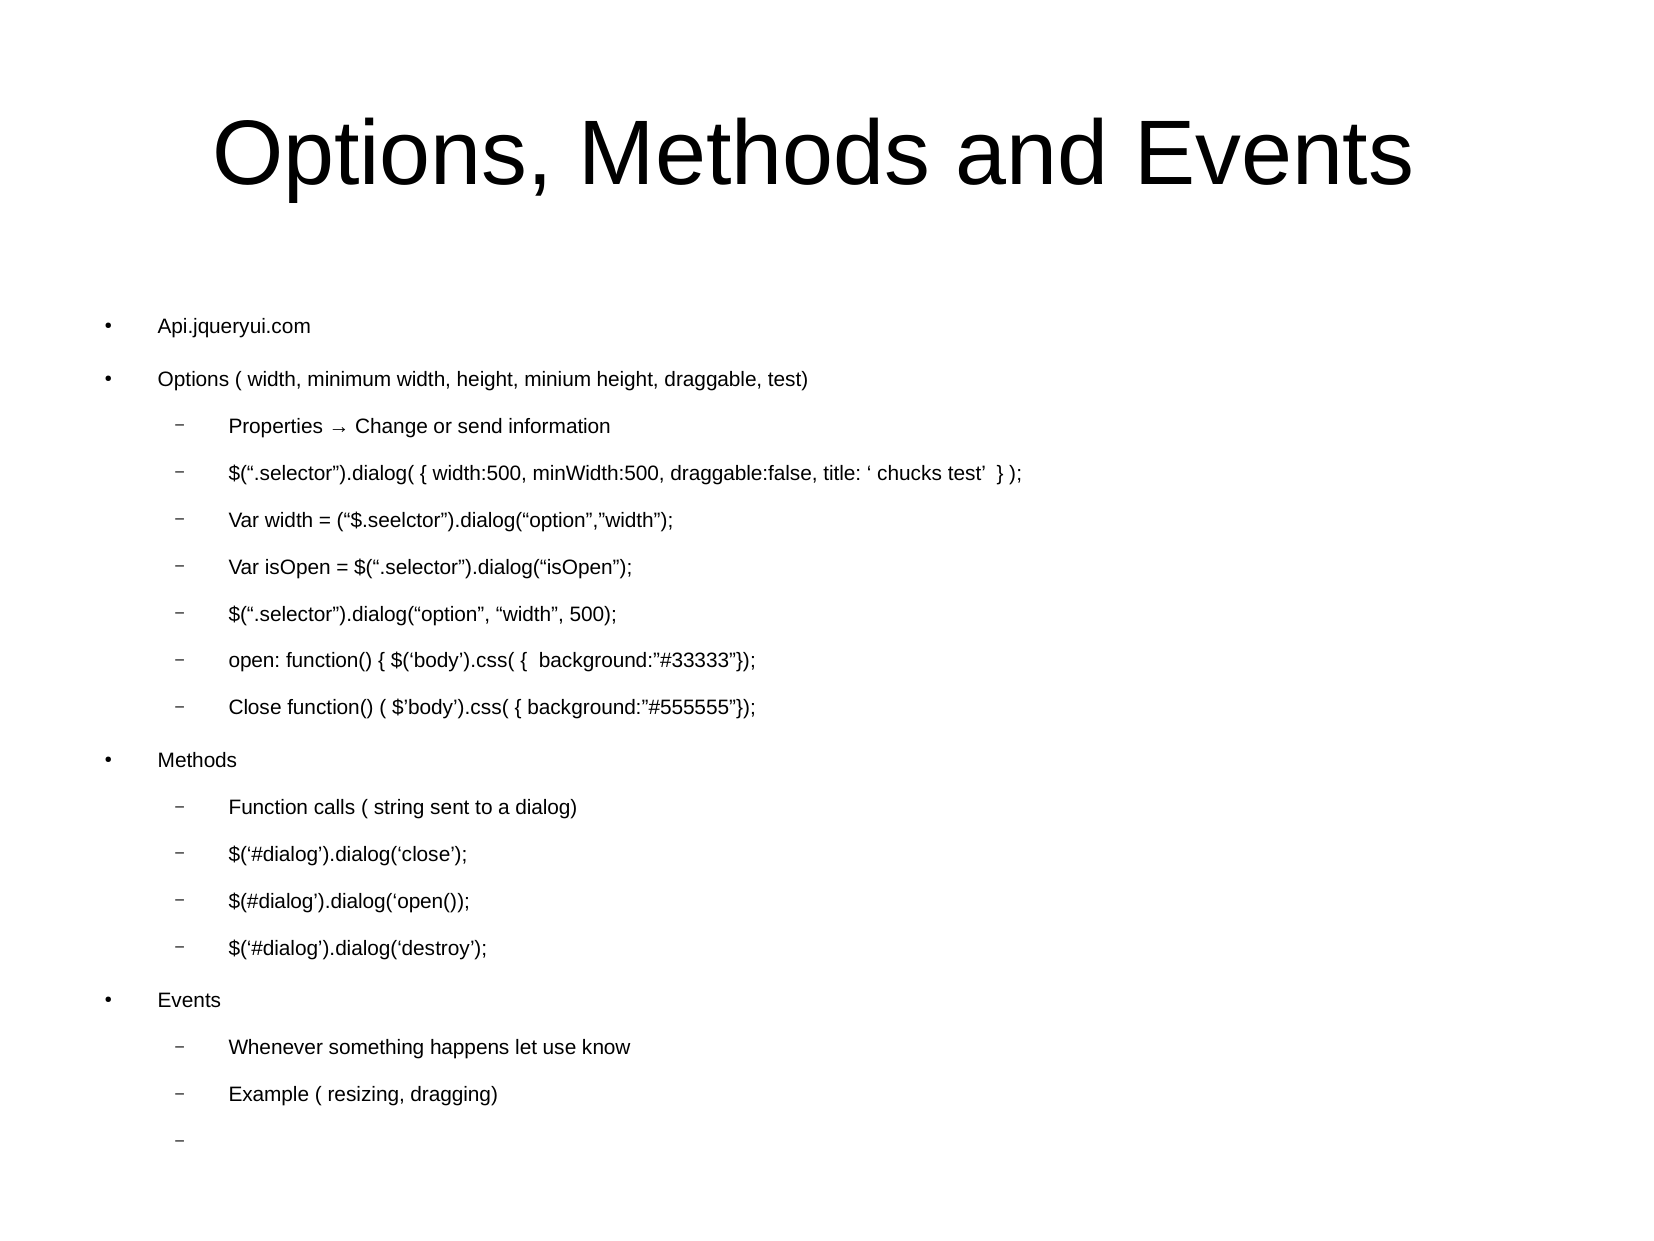

# Options, Methods and Events
Api.jqueryui.com
Options ( width, minimum width, height, minium height, draggable, test)
Properties → Change or send information
$(“.selector”).dialog( { width:500, minWidth:500, draggable:false, title: ‘ chucks test’ } );
Var width = (“$.seelctor”).dialog(“option”,”width”);
Var isOpen = $(“.selector”).dialog(“isOpen”);
$(“.selector”).dialog(“option”, “width”, 500);
open: function() { $(‘body’).css( { background:”#33333”});
Close function() ( $’body’).css( { background:”#555555”});
Methods
Function calls ( string sent to a dialog)
$(‘#dialog’).dialog(‘close’);
$(#dialog’).dialog(‘open());
$(‘#dialog’).dialog(‘destroy’);
Events
Whenever something happens let use know
Example ( resizing, dragging)